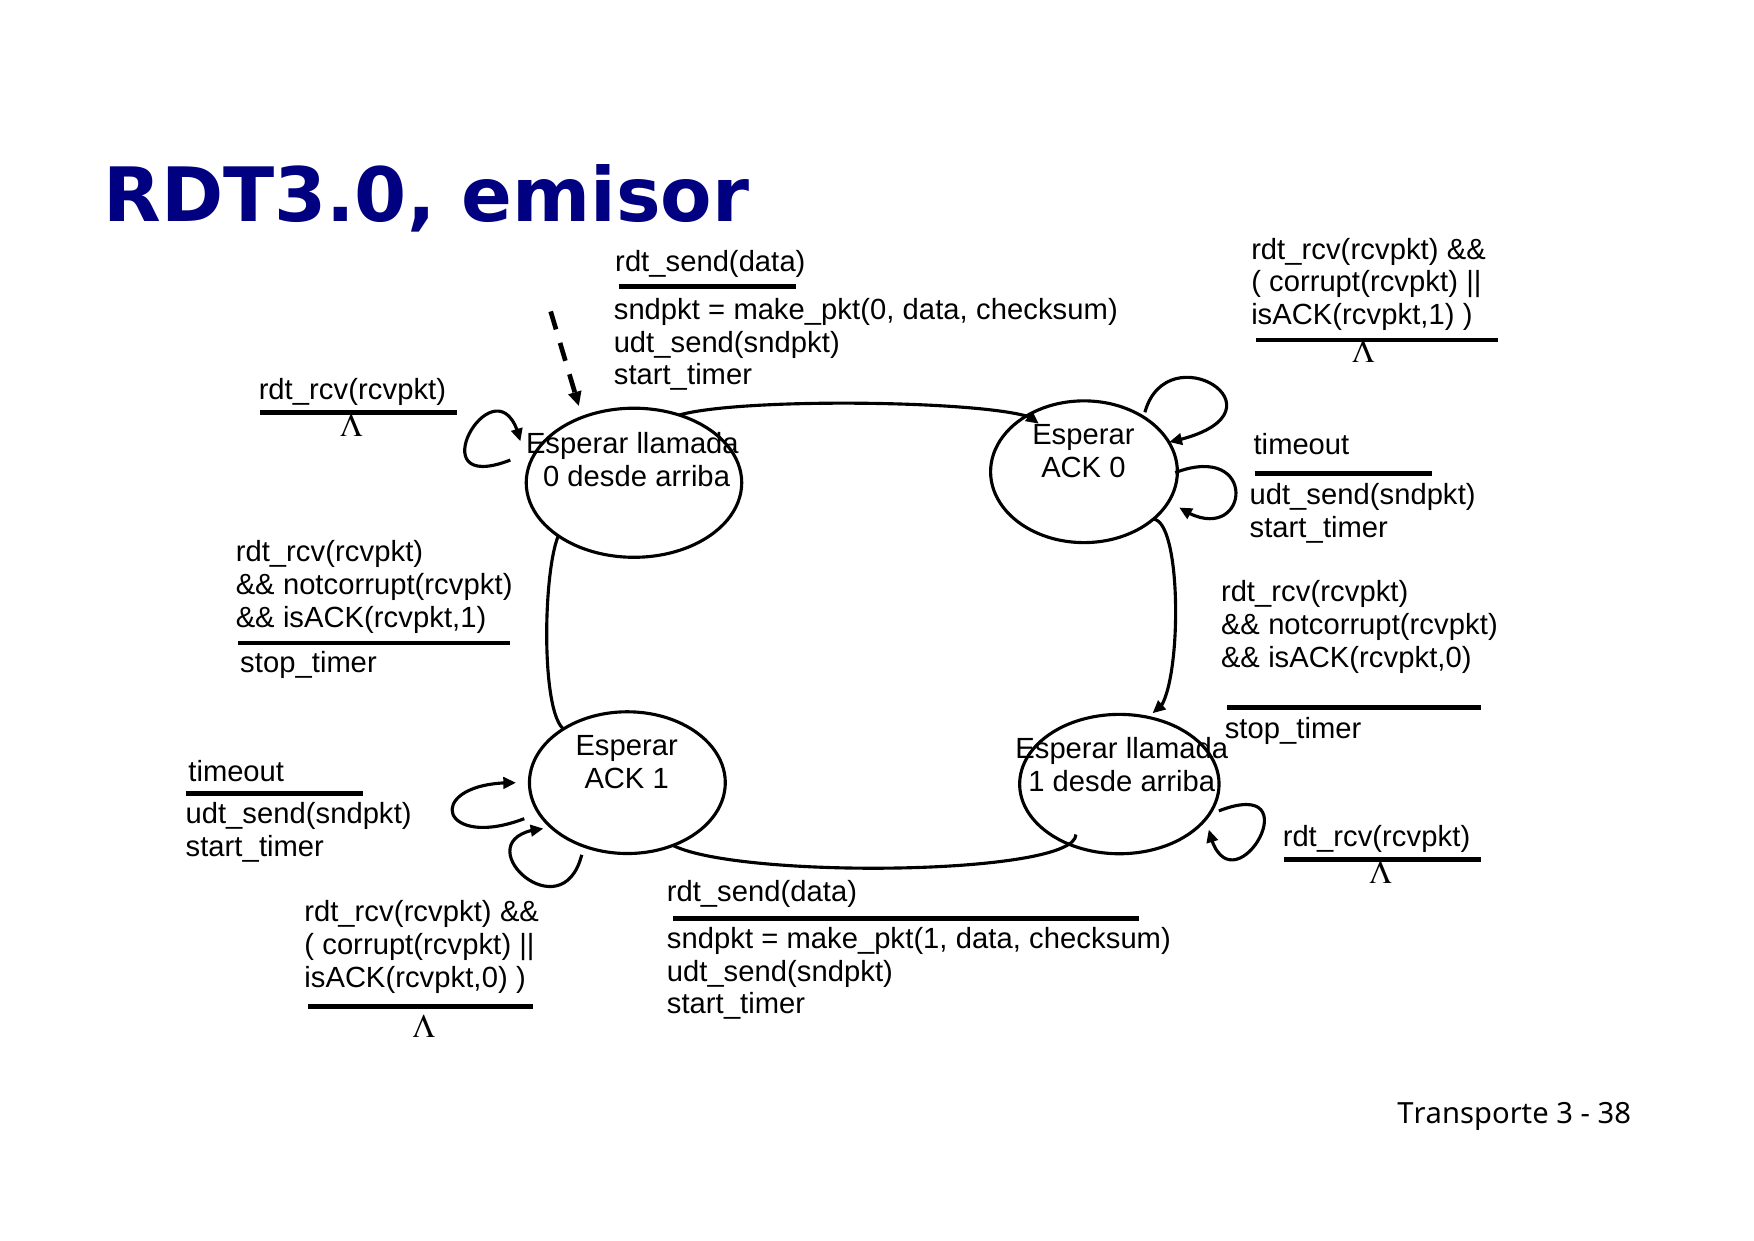

# RDT3.0, emisor
rdt_rcv(rcvpkt) &&
( corrupt(rcvpkt) ||
isACK(rcvpkt,1) )
rdt_send(data)
sndpkt = make_pkt(0, data, checksum)
udt_send(sndpkt)
start_timer

rdt_rcv(rcvpkt)
Esperar ACK 0

Esperar llamada
0 desde arriba
timeout
udt_send(sndpkt)
start_timer
rdt_rcv(rcvpkt)
&& notcorrupt(rcvpkt)
&& isACK(rcvpkt,1)
rdt_rcv(rcvpkt)
&& notcorrupt(rcvpkt)
&& isACK(rcvpkt,0)
stop_timer
stop_timer
Esperar ACK 1
Esperar llamada 1 desde arriba
timeout
udt_send(sndpkt)
start_timer
rdt_rcv(rcvpkt)

rdt_send(data)
rdt_rcv(rcvpkt) &&
( corrupt(rcvpkt) ||
isACK(rcvpkt,0) )
sndpkt = make_pkt(1, data, checksum)
udt_send(sndpkt)
start_timer
